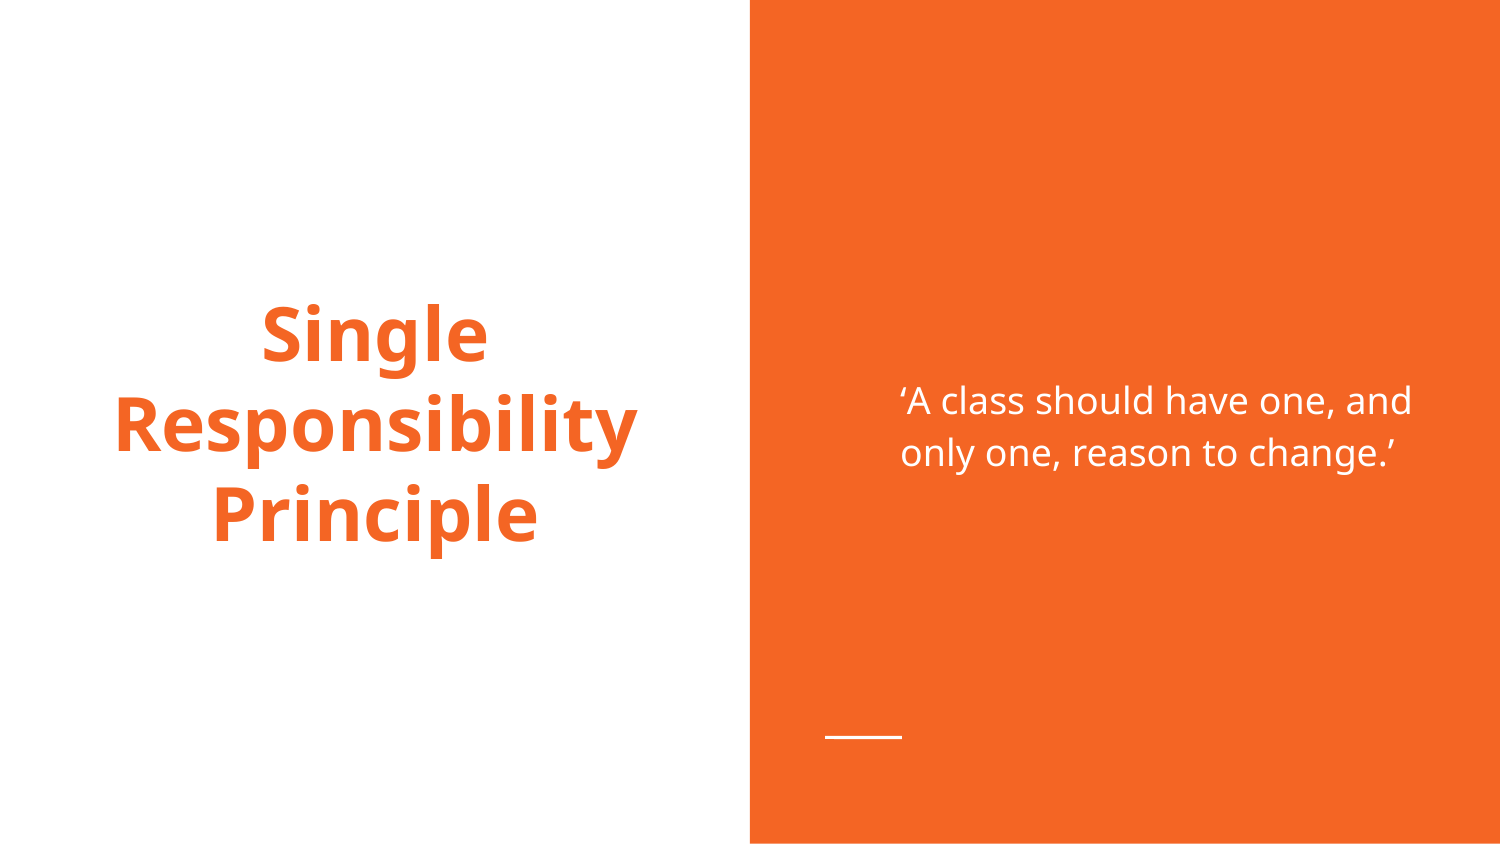

‘A class should have one, and only one, reason to change.’
# Single Responsibility Principle